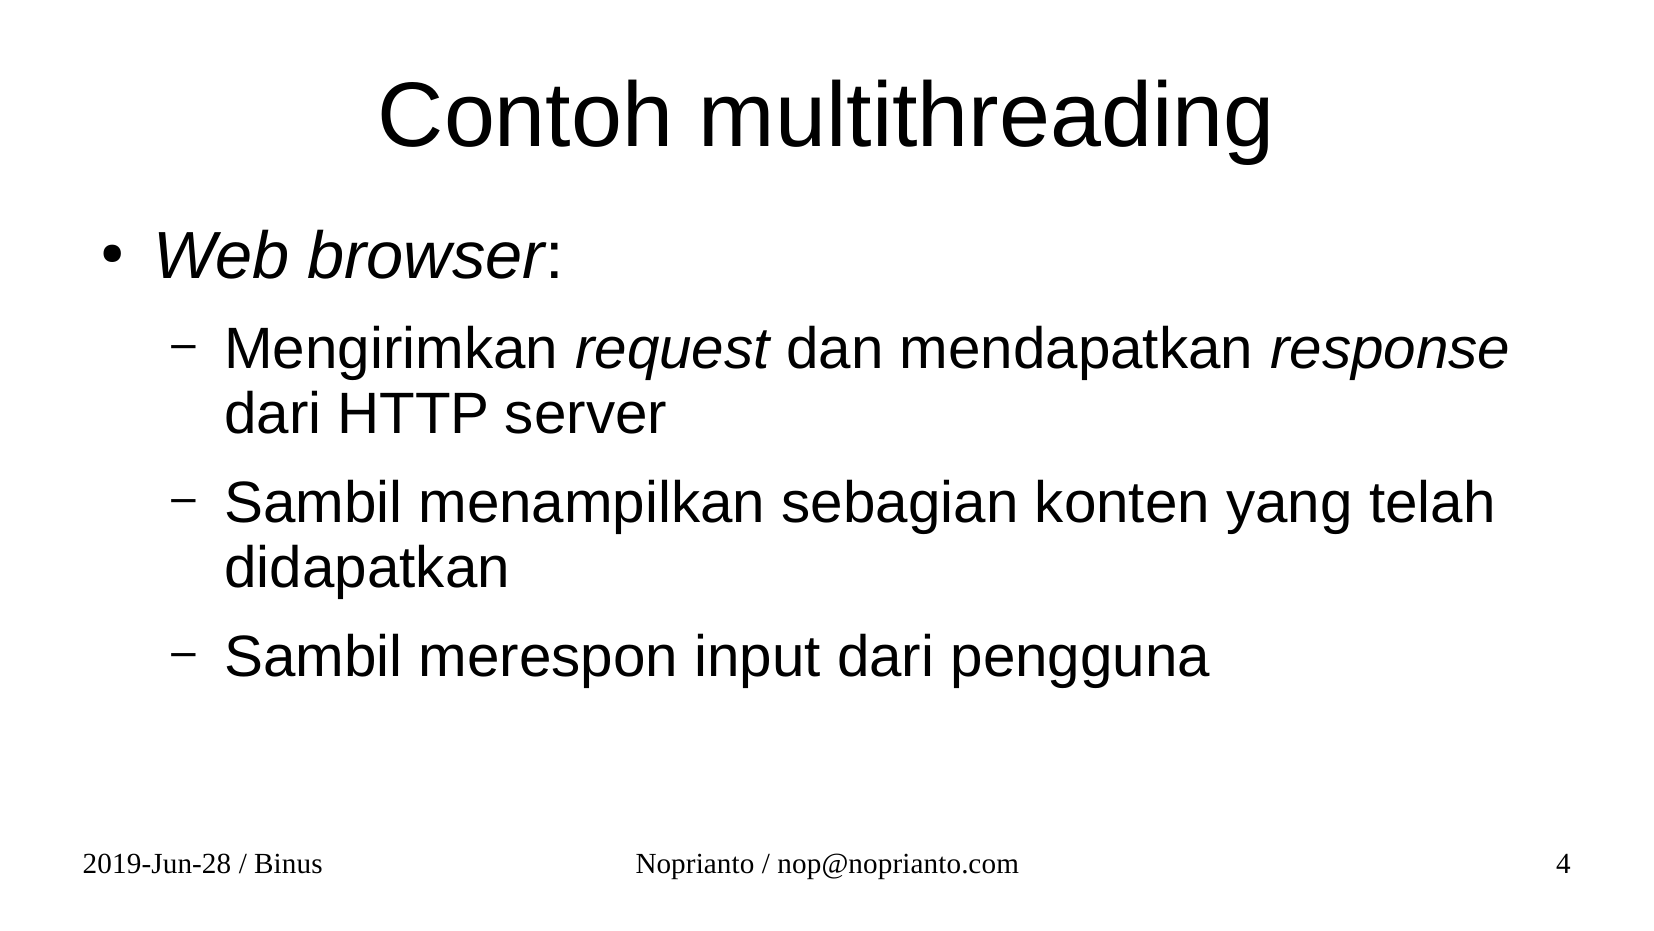

# Contoh multithreading
Web browser:
Mengirimkan request dan mendapatkan response dari HTTP server
Sambil menampilkan sebagian konten yang telah didapatkan
Sambil merespon input dari pengguna
2019-Jun-28 / Binus
Noprianto / nop@noprianto.com
4